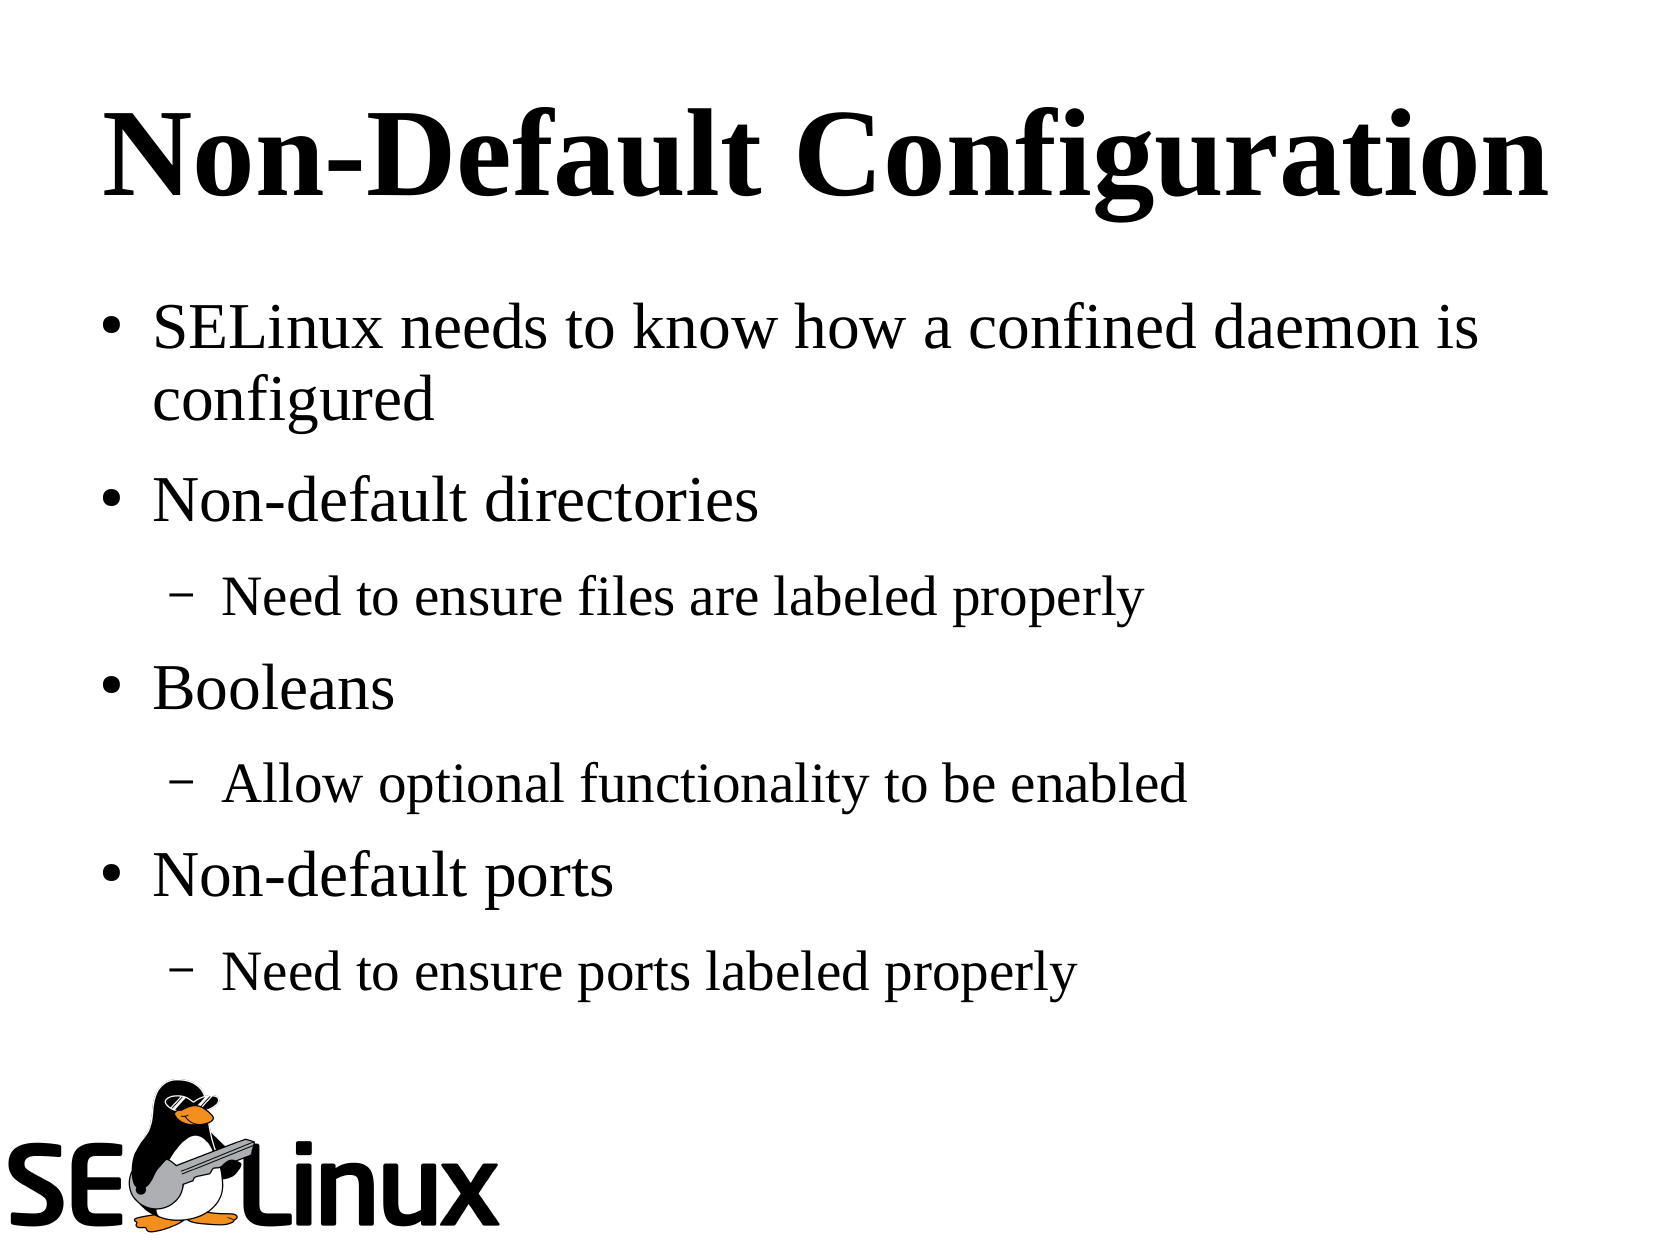

# Non-Default Configuration
SELinux needs to know how a confined daemon is configured
Non-default directories
Need to ensure files are labeled properly
Booleans
Allow optional functionality to be enabled
Non-default ports
Need to ensure ports labeled properly